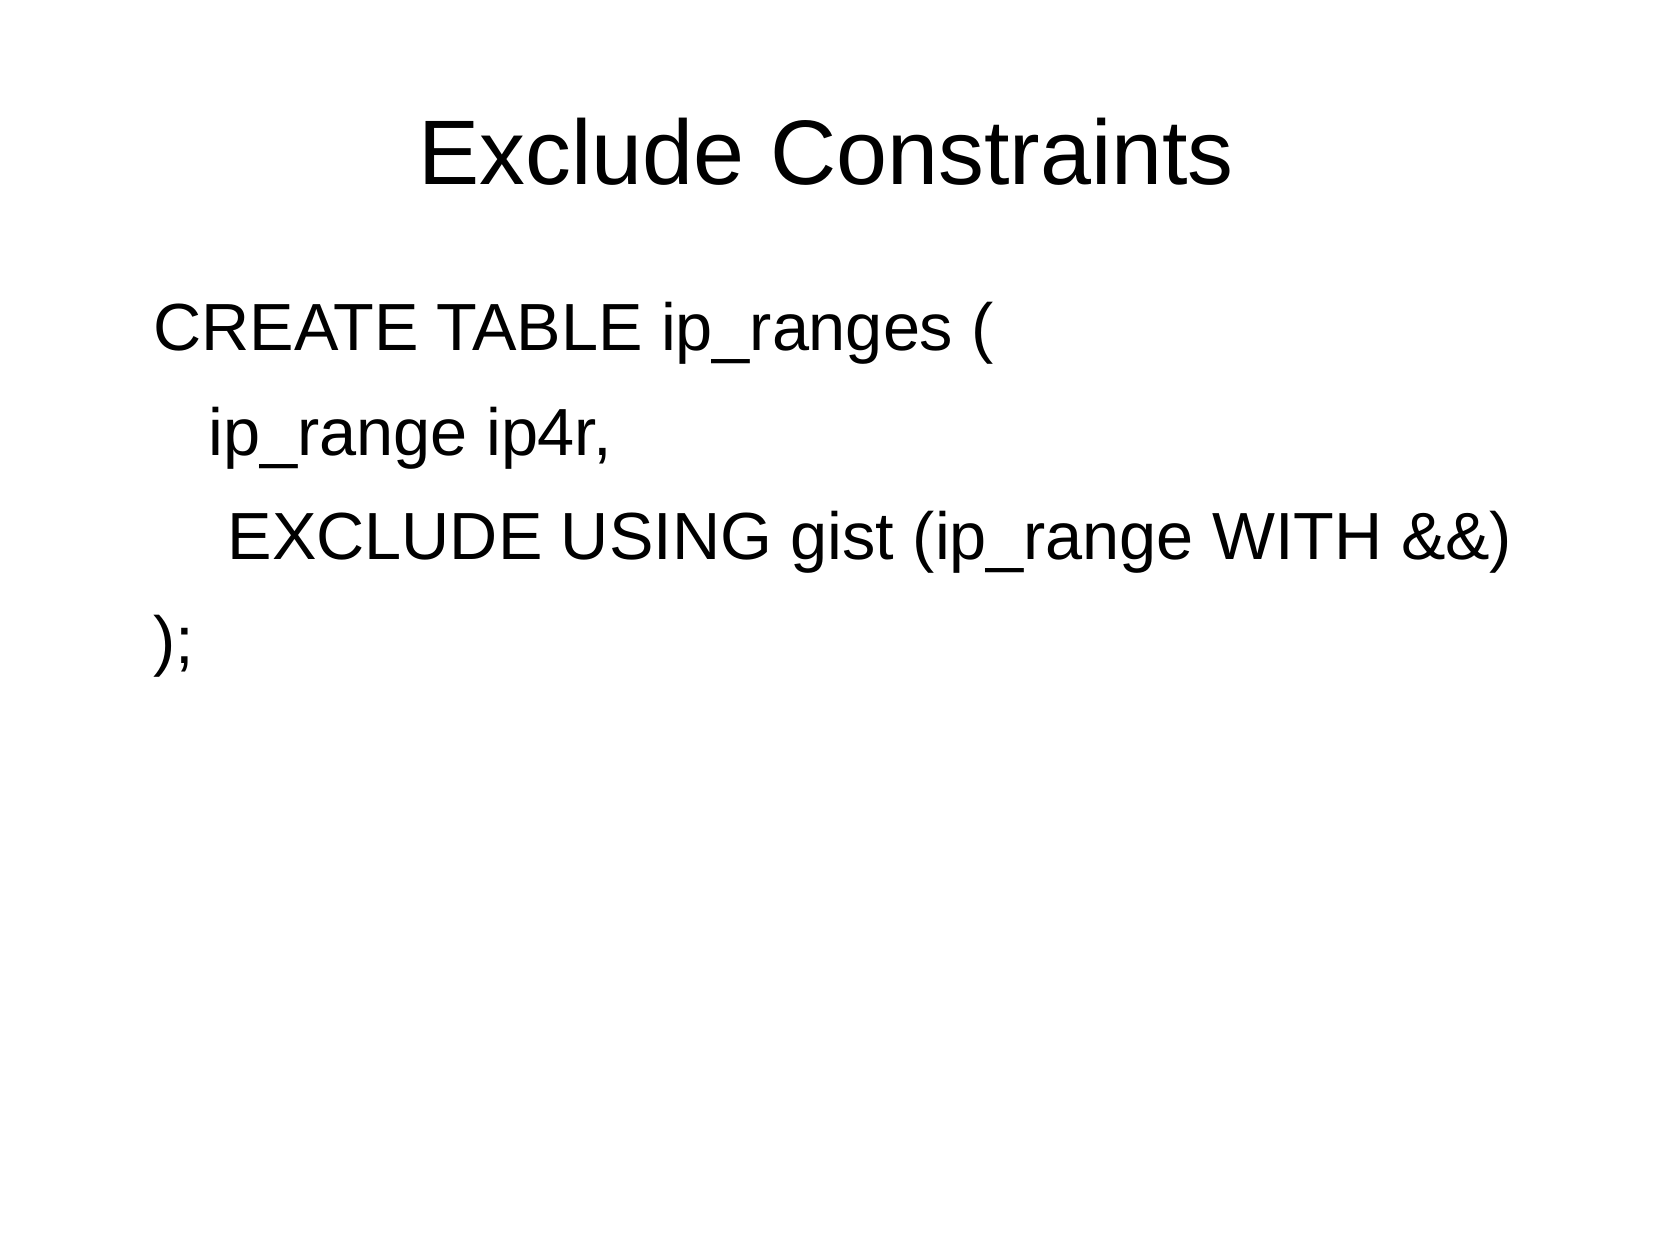

# Exclude Constraints
CREATE TABLE ip_ranges (
 ip_range ip4r,
 EXCLUDE USING gist (ip_range WITH &&)
);